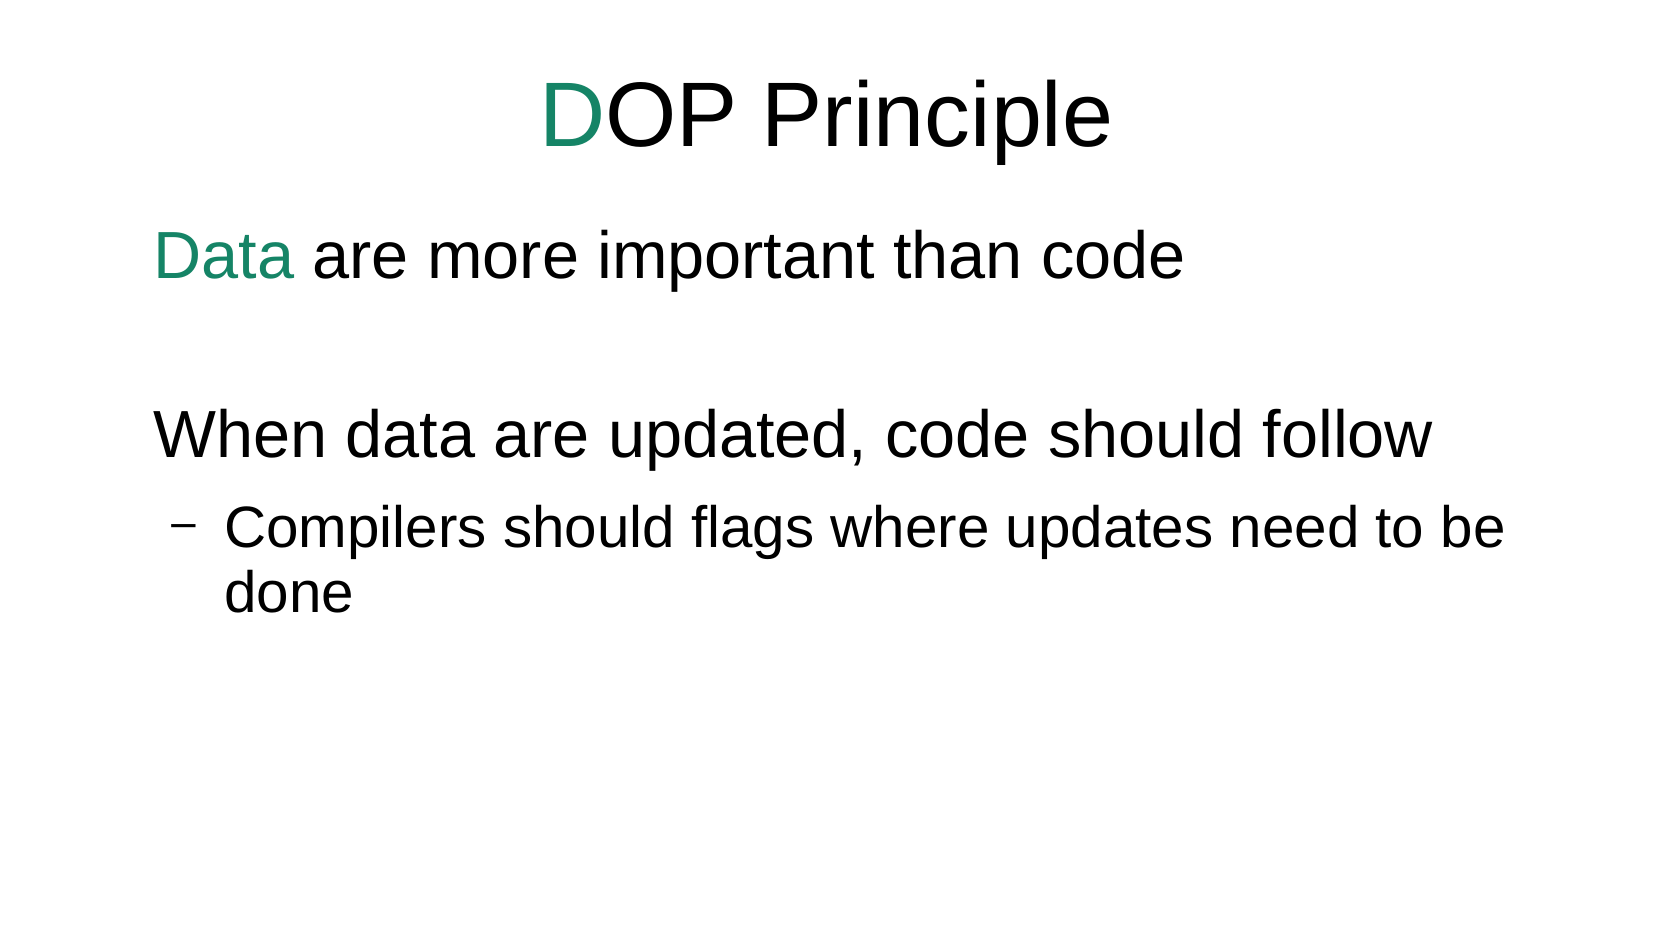

# DOP Principle
Data are more important than code
When data are updated, code should follow
Compilers should flags where updates need to be done